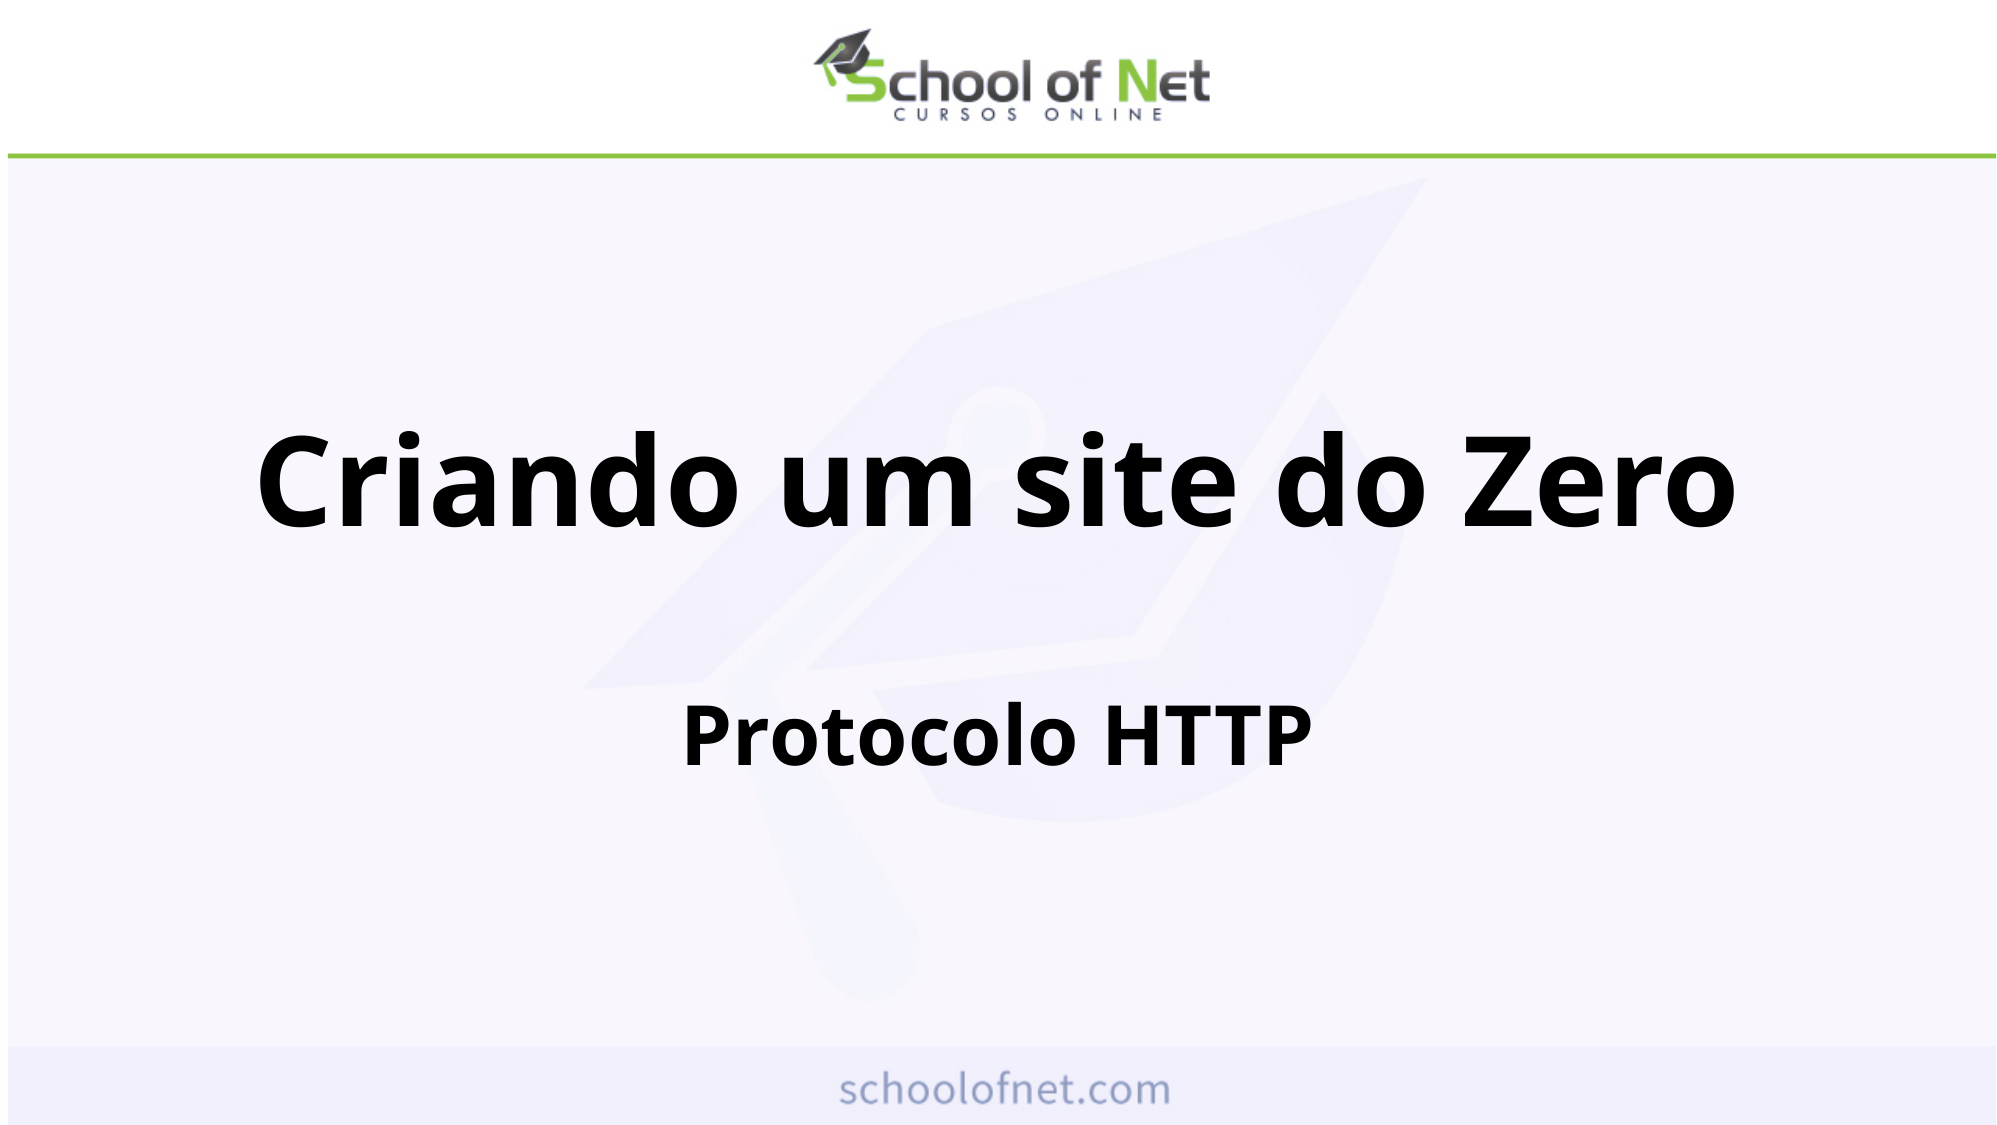

# Criando um site do Zero Protocolo HTTP